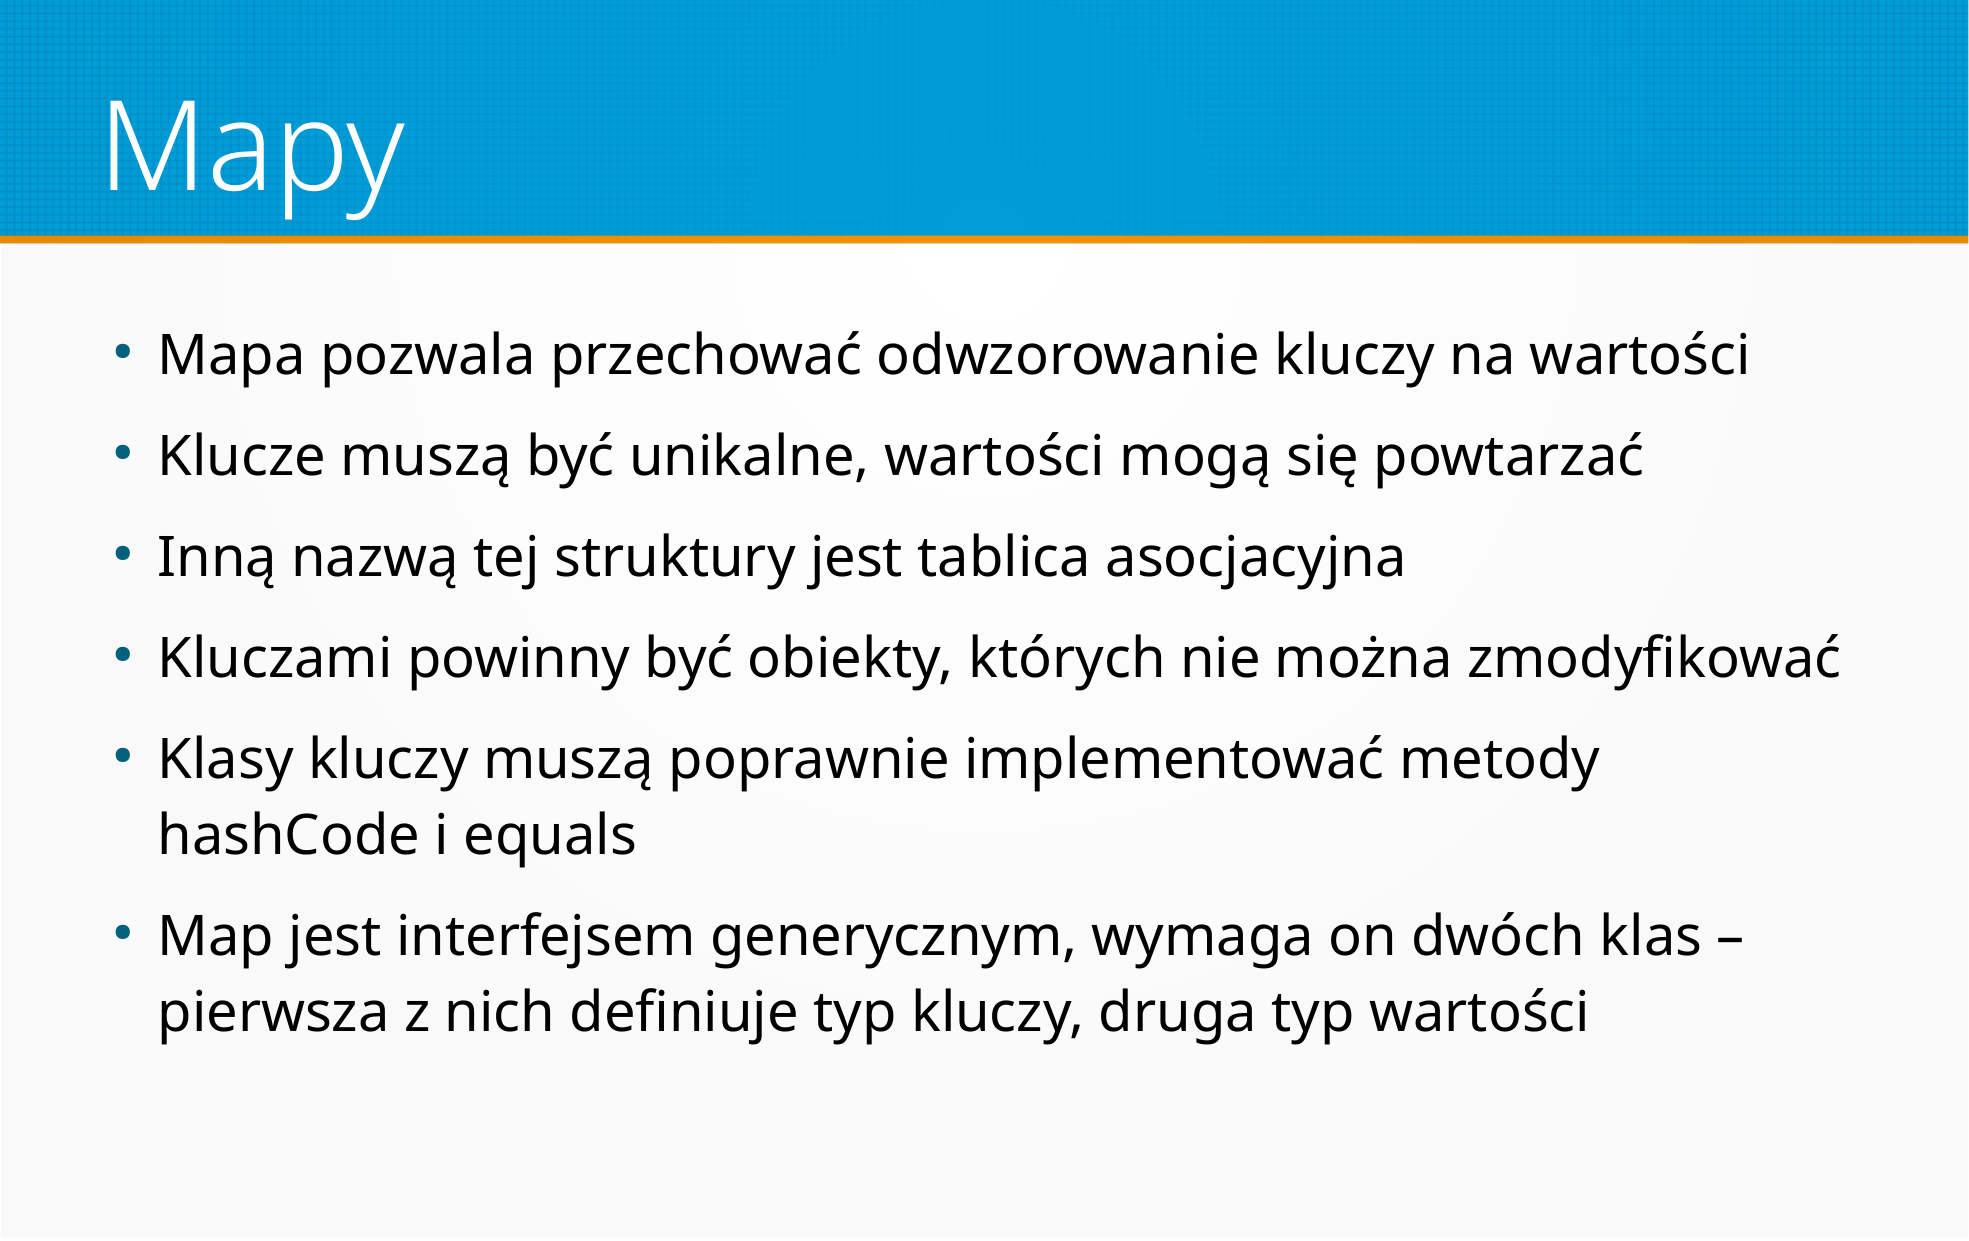

# Mapy
Mapa pozwala przechować odwzorowanie kluczy na wartości
Klucze muszą być unikalne, wartości mogą się powtarzać
Inną nazwą tej struktury jest tablica asocjacyjna
Kluczami powinny być obiekty, których nie można zmodyfikować
Klasy kluczy muszą poprawnie implementować metody hashCode i equals
Map jest interfejsem generycznym, wymaga on dwóch klas – pierwsza z nich definiuje typ kluczy, druga typ wartości